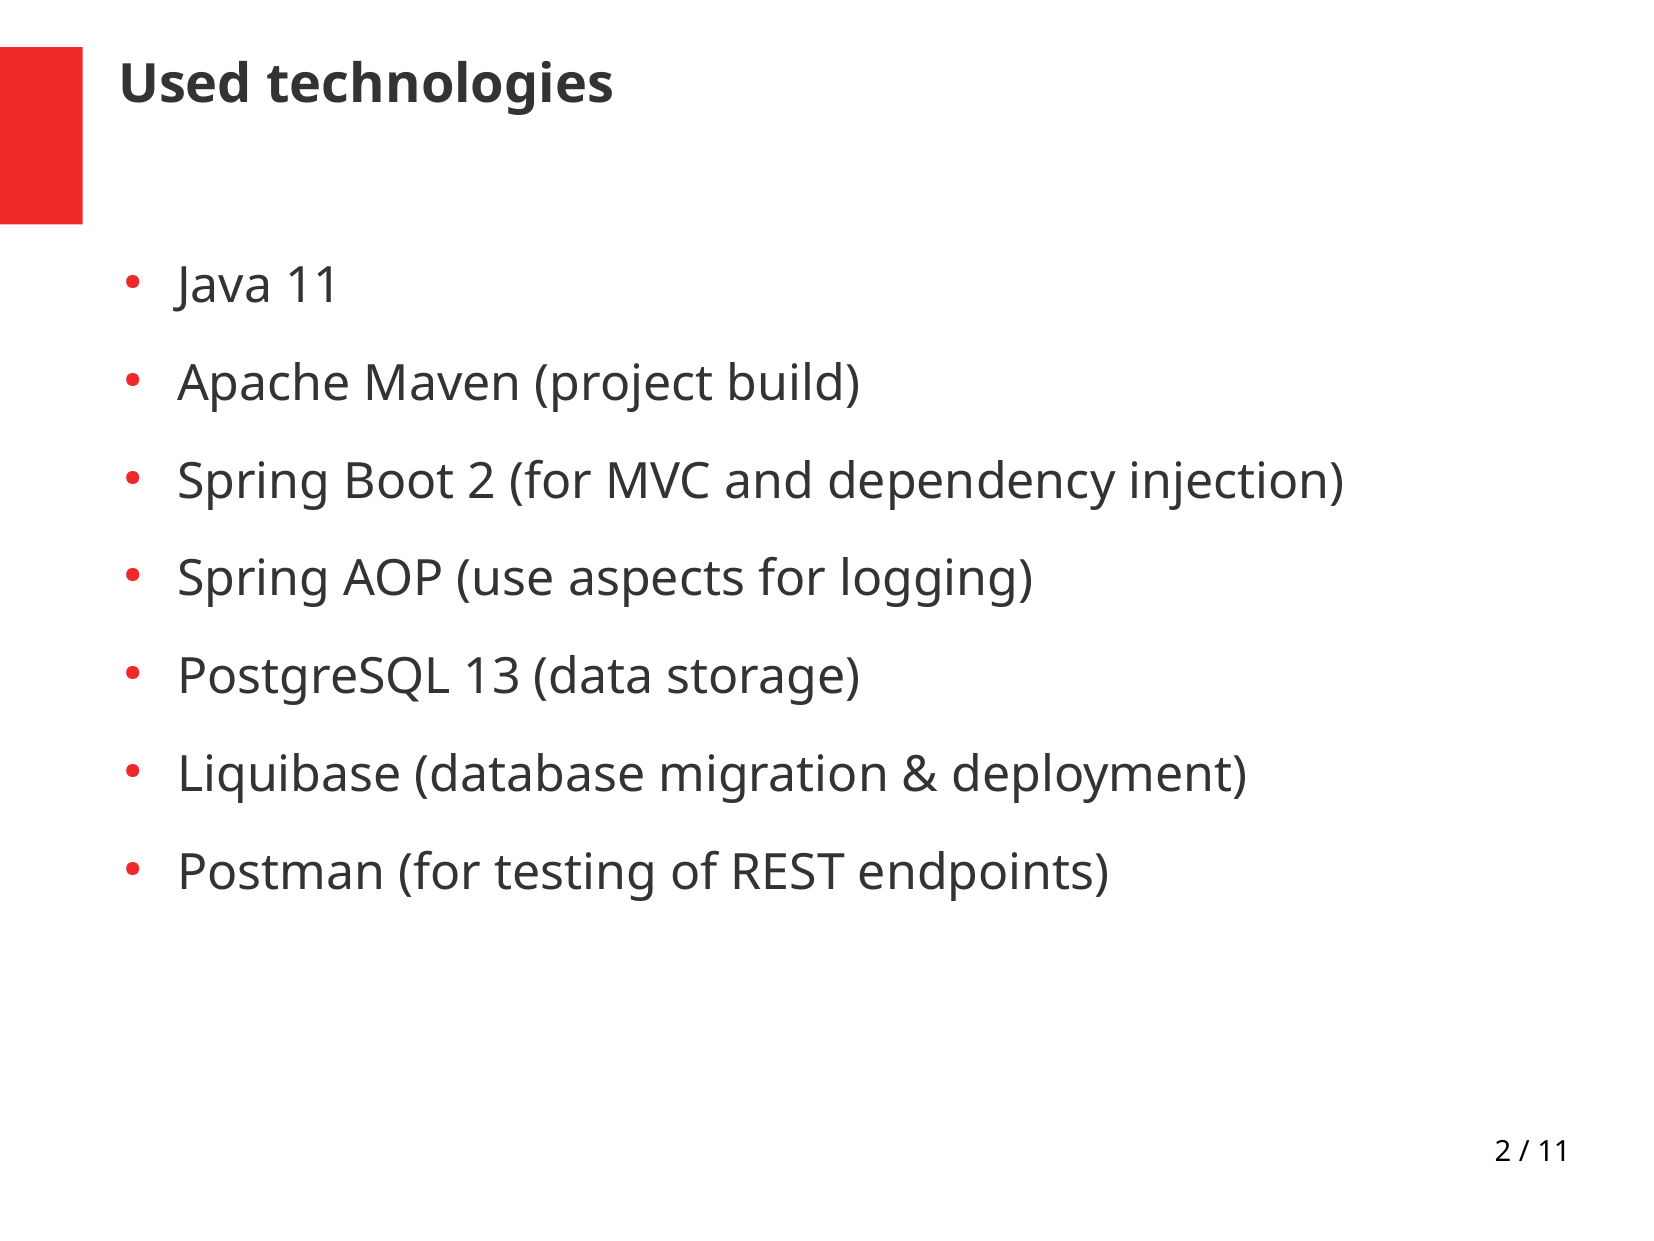

# Used technologies
Java 11
Apache Maven (project build)
Spring Boot 2 (for MVC and dependency injection)
Spring AOP (use aspects for logging)
PostgreSQL 13 (data storage)
Liquibase (database migration & deployment)
Postman (for testing of REST endpoints)
2